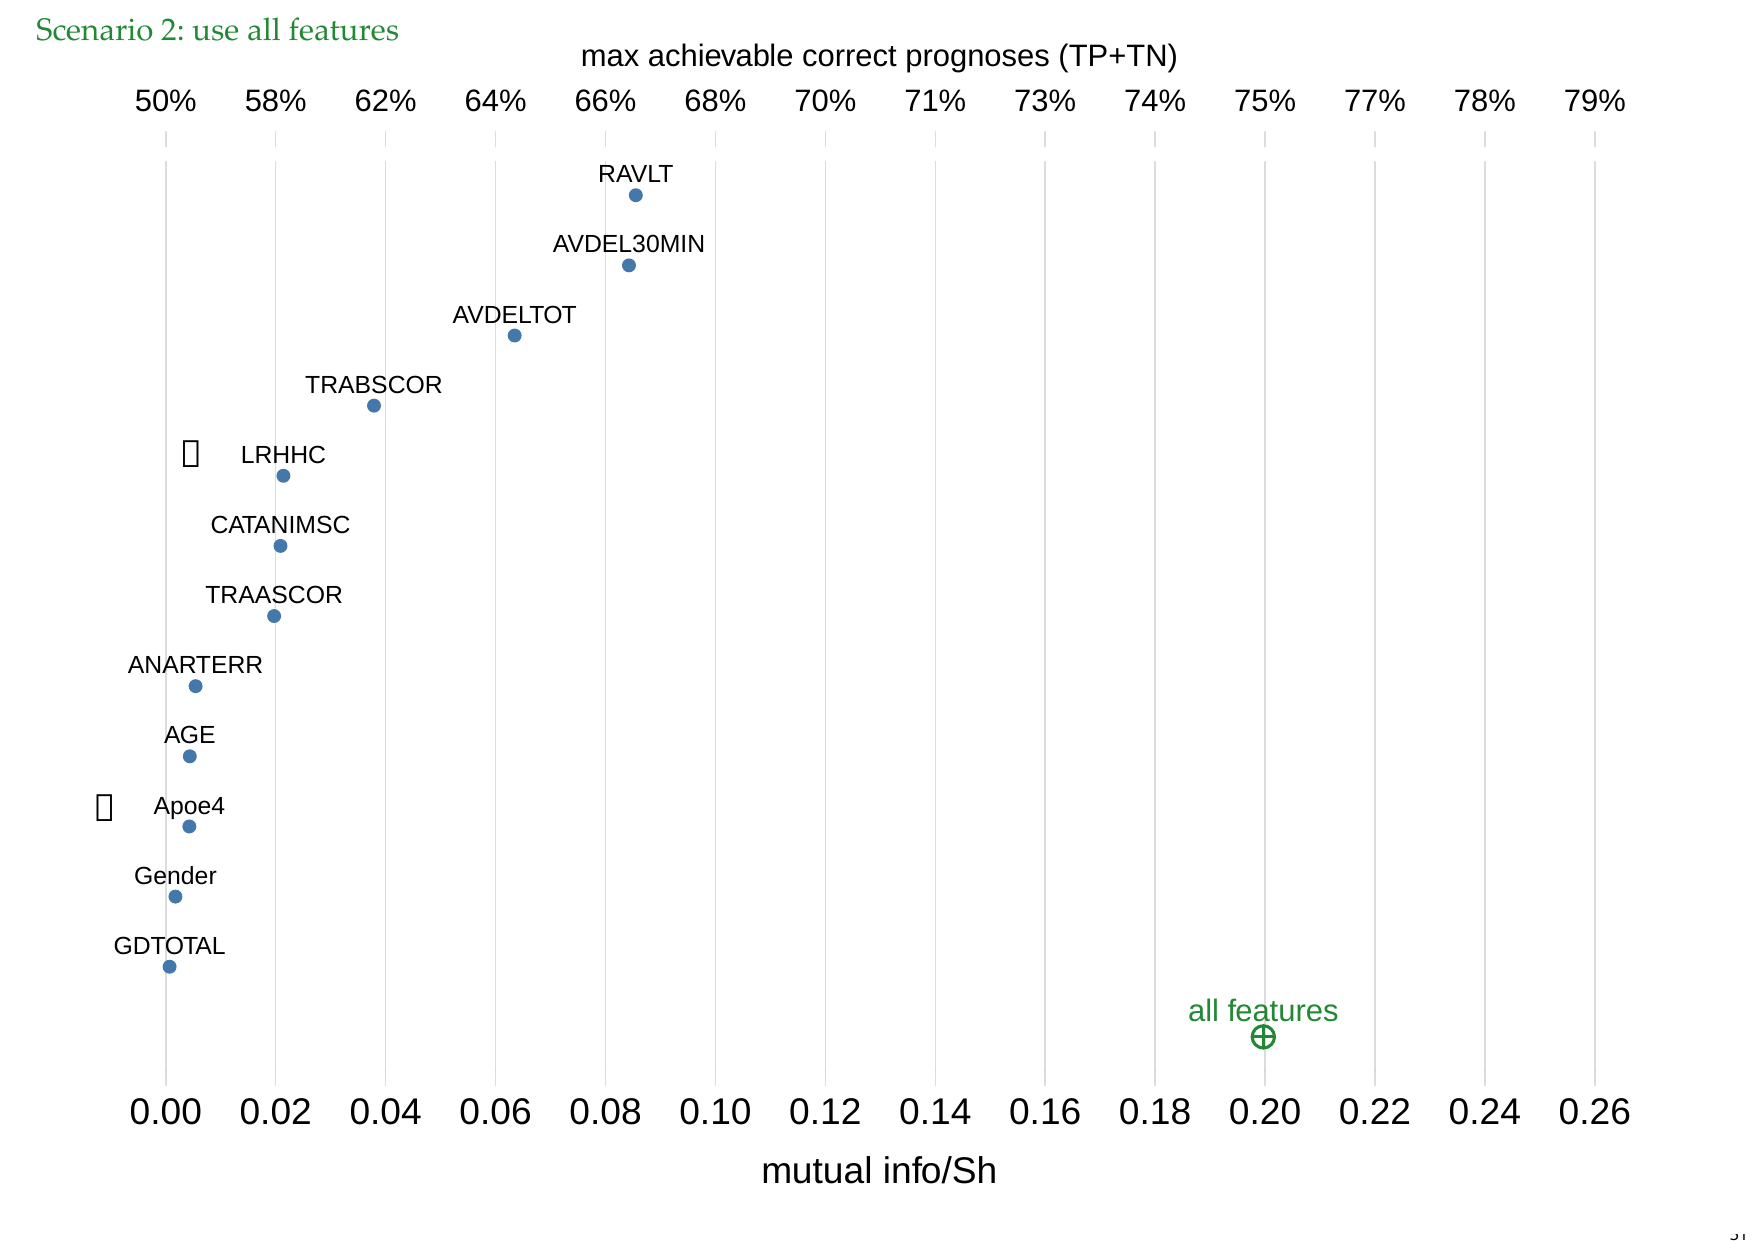

Scenario 2: use all features
🧠
🧬
51